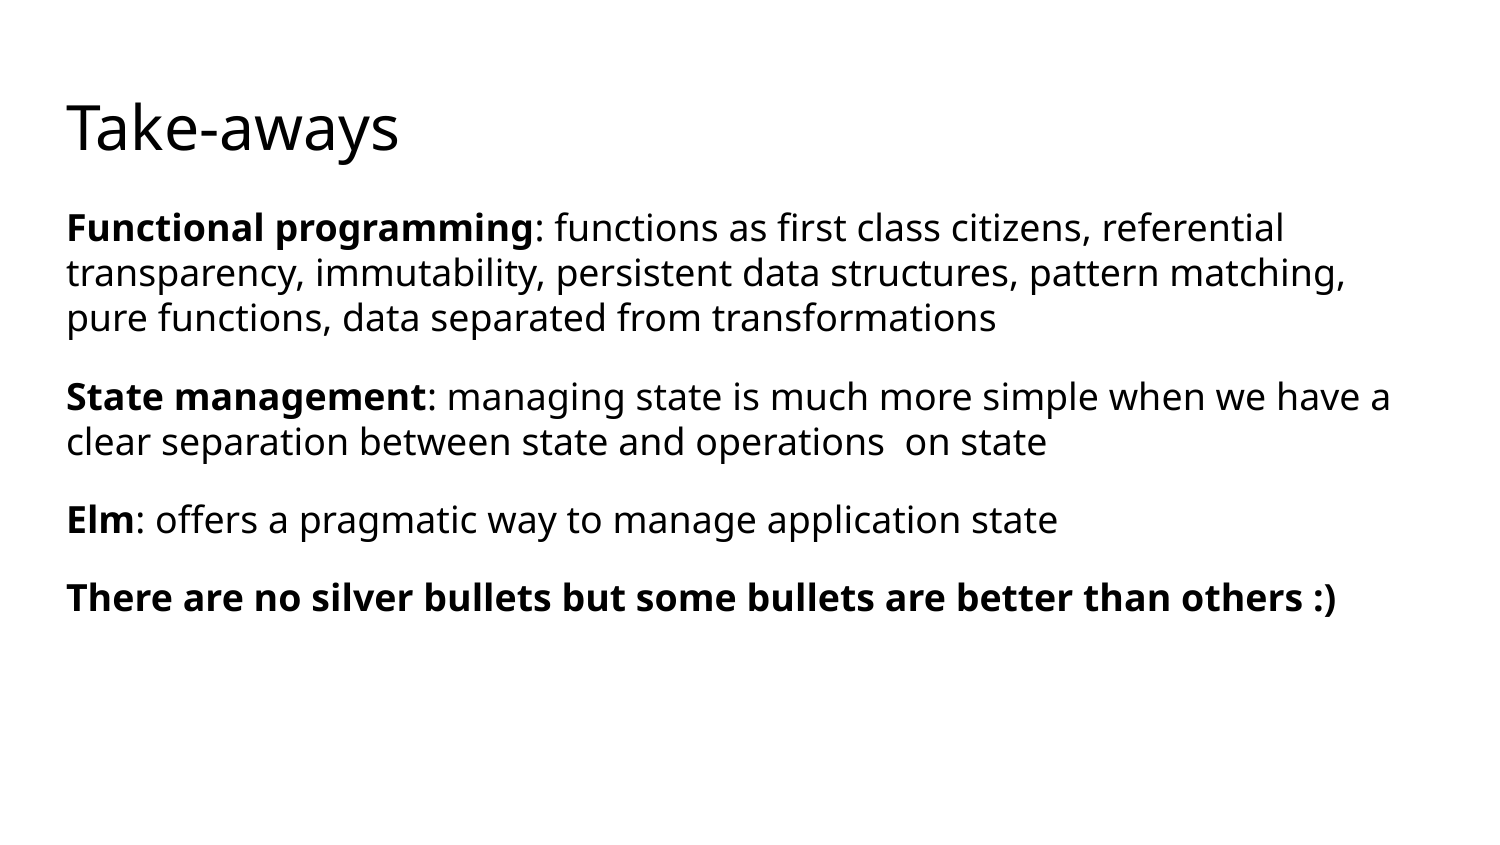

# Take-aways
Functional programming: functions as first class citizens, referential transparency, immutability, persistent data structures, pattern matching, pure functions, data separated from transformations
State management: managing state is much more simple when we have a clear separation between state and operations on state
Elm: offers a pragmatic way to manage application state
There are no silver bullets but some bullets are better than others :)